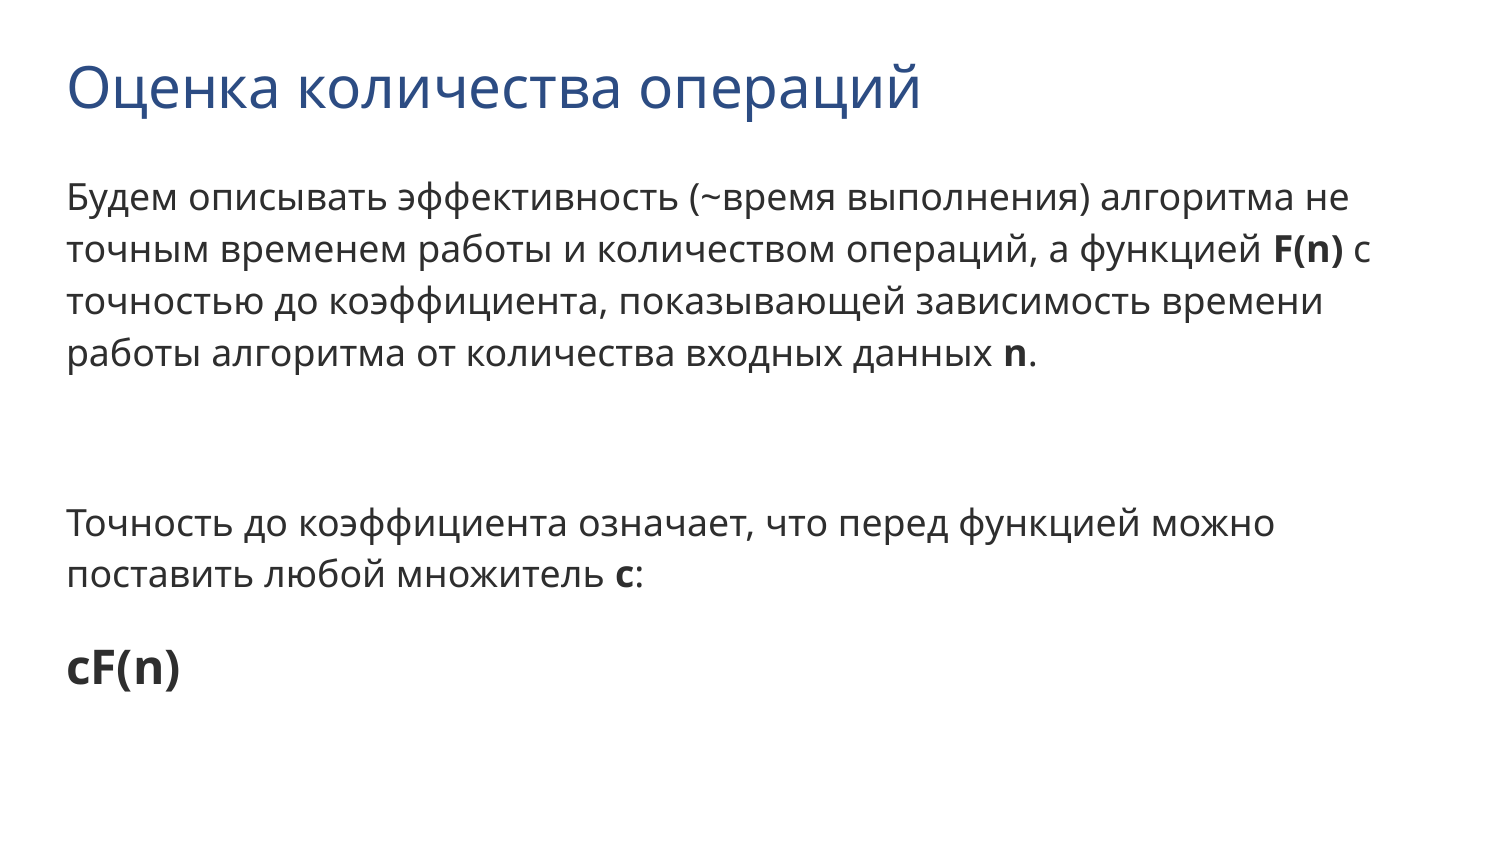

# Оценка количества операций
Будем описывать эффективность (~время выполнения) алгоритма не точным временем работы и количеством операций, а функцией F(n) с точностью до коэффициента, показывающей зависимость времени работы алгоритма от количества входных данных n.
Точность до коэффициента означает, что перед функцией можно поставить любой множитель c:
cF(n)